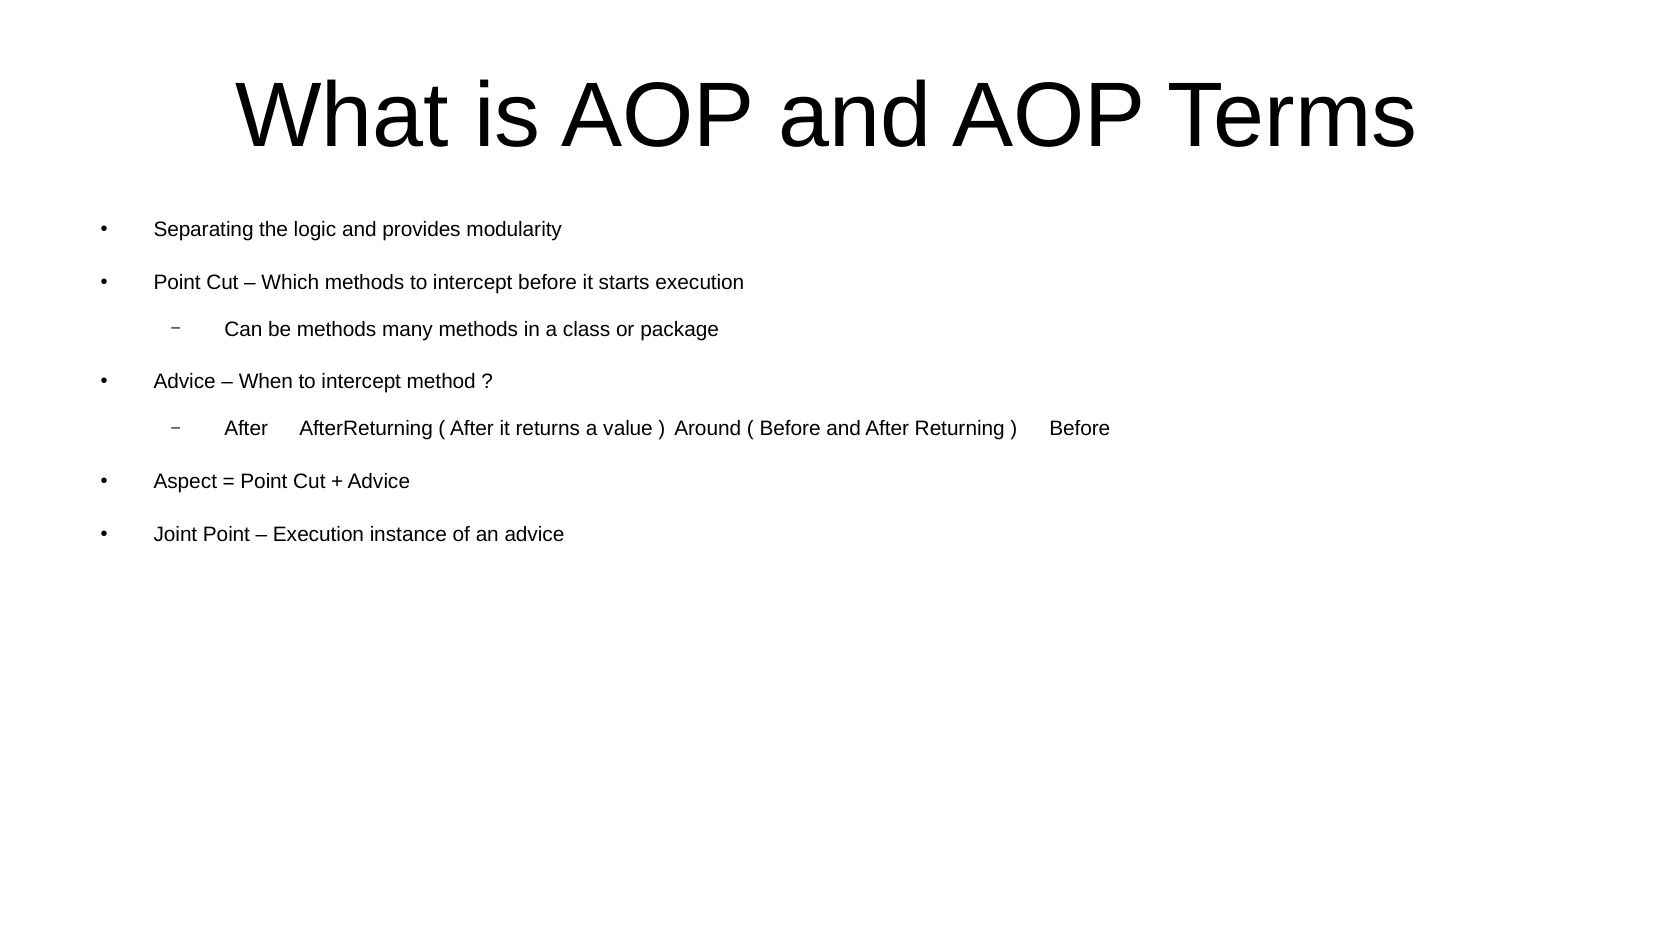

# What is AOP and AOP Terms
Separating the logic and provides modularity
Point Cut – Which methods to intercept before it starts execution
Can be methods many methods in a class or package
Advice – When to intercept method ?
After	AfterReturning ( After it returns a value ) 	Around ( Before and After Returning ) 	Before
Aspect = Point Cut + Advice
Joint Point – Execution instance of an advice